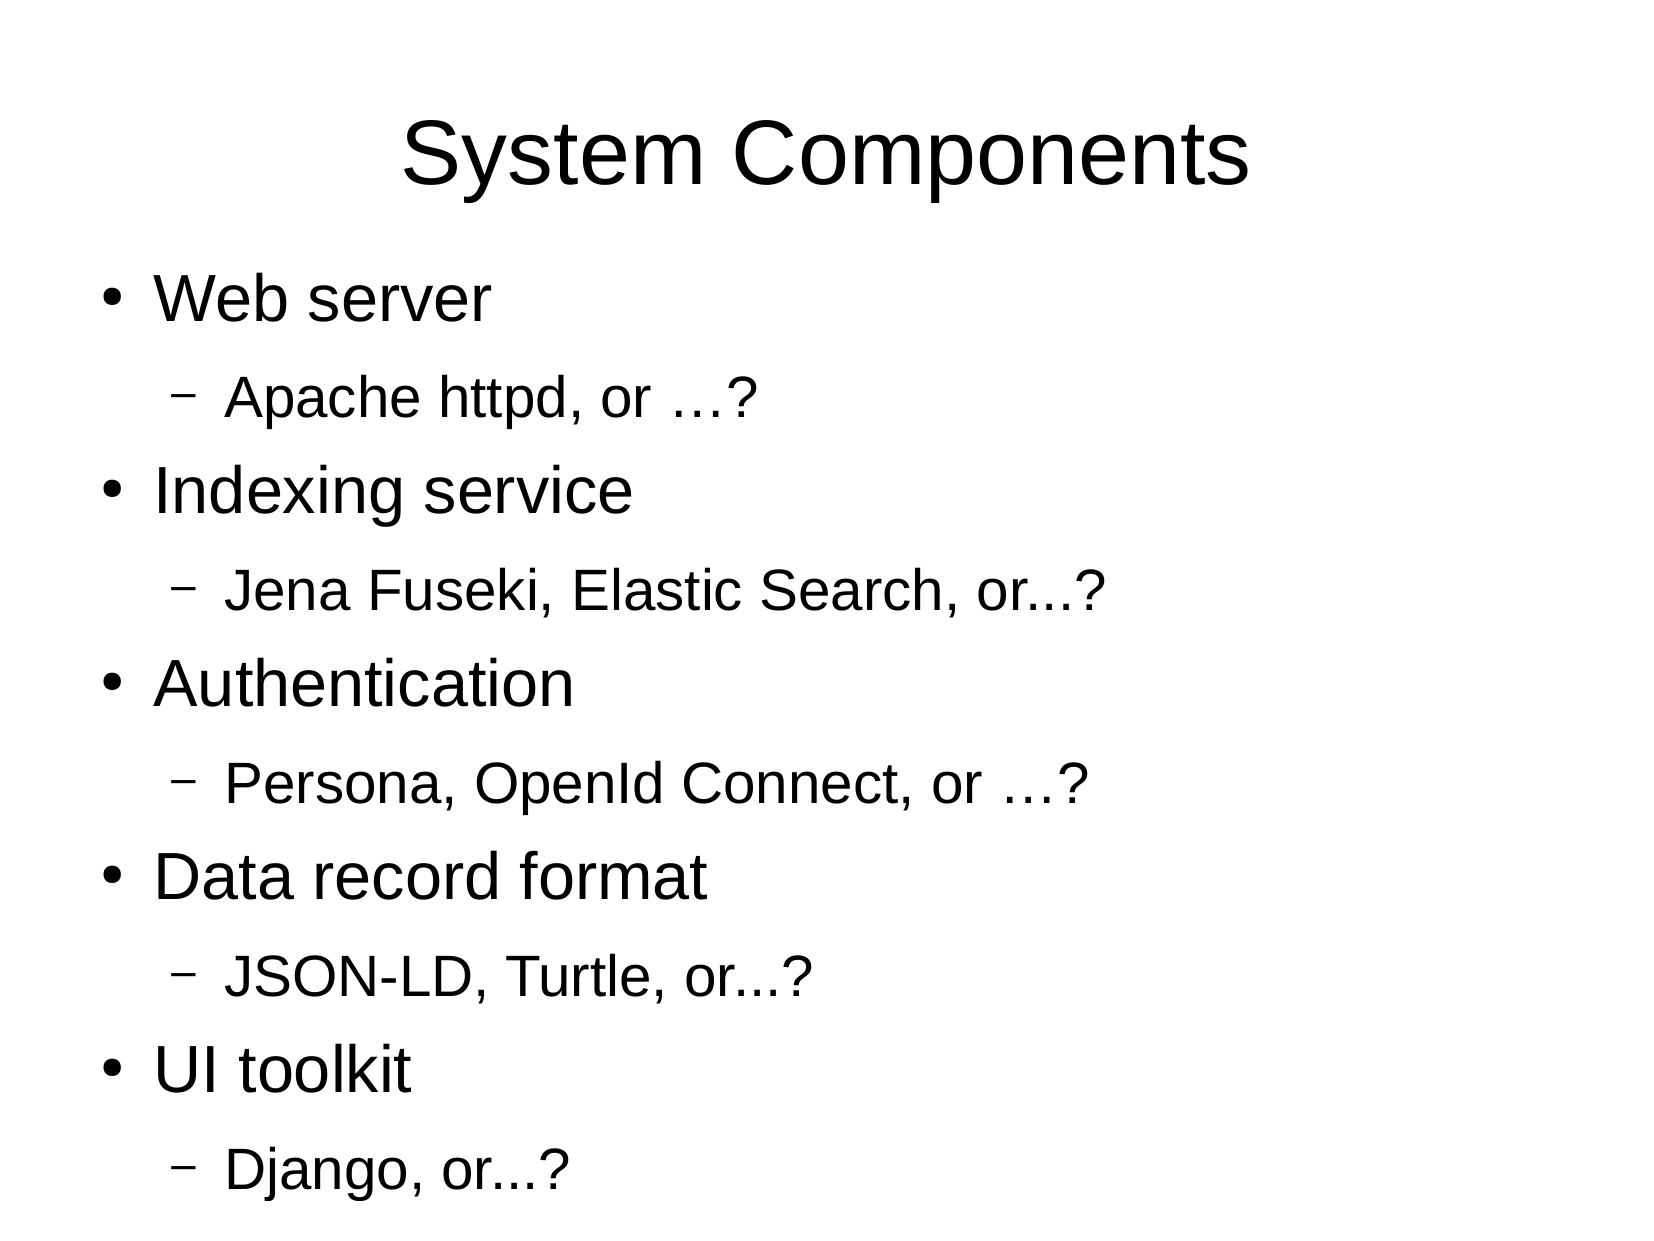

# System Components
Web server
Apache httpd, or …?
Indexing service
Jena Fuseki, Elastic Search, or...?
Authentication
Persona, OpenId Connect, or …?
Data record format
JSON-LD, Turtle, or...?
UI toolkit
Django, or...?